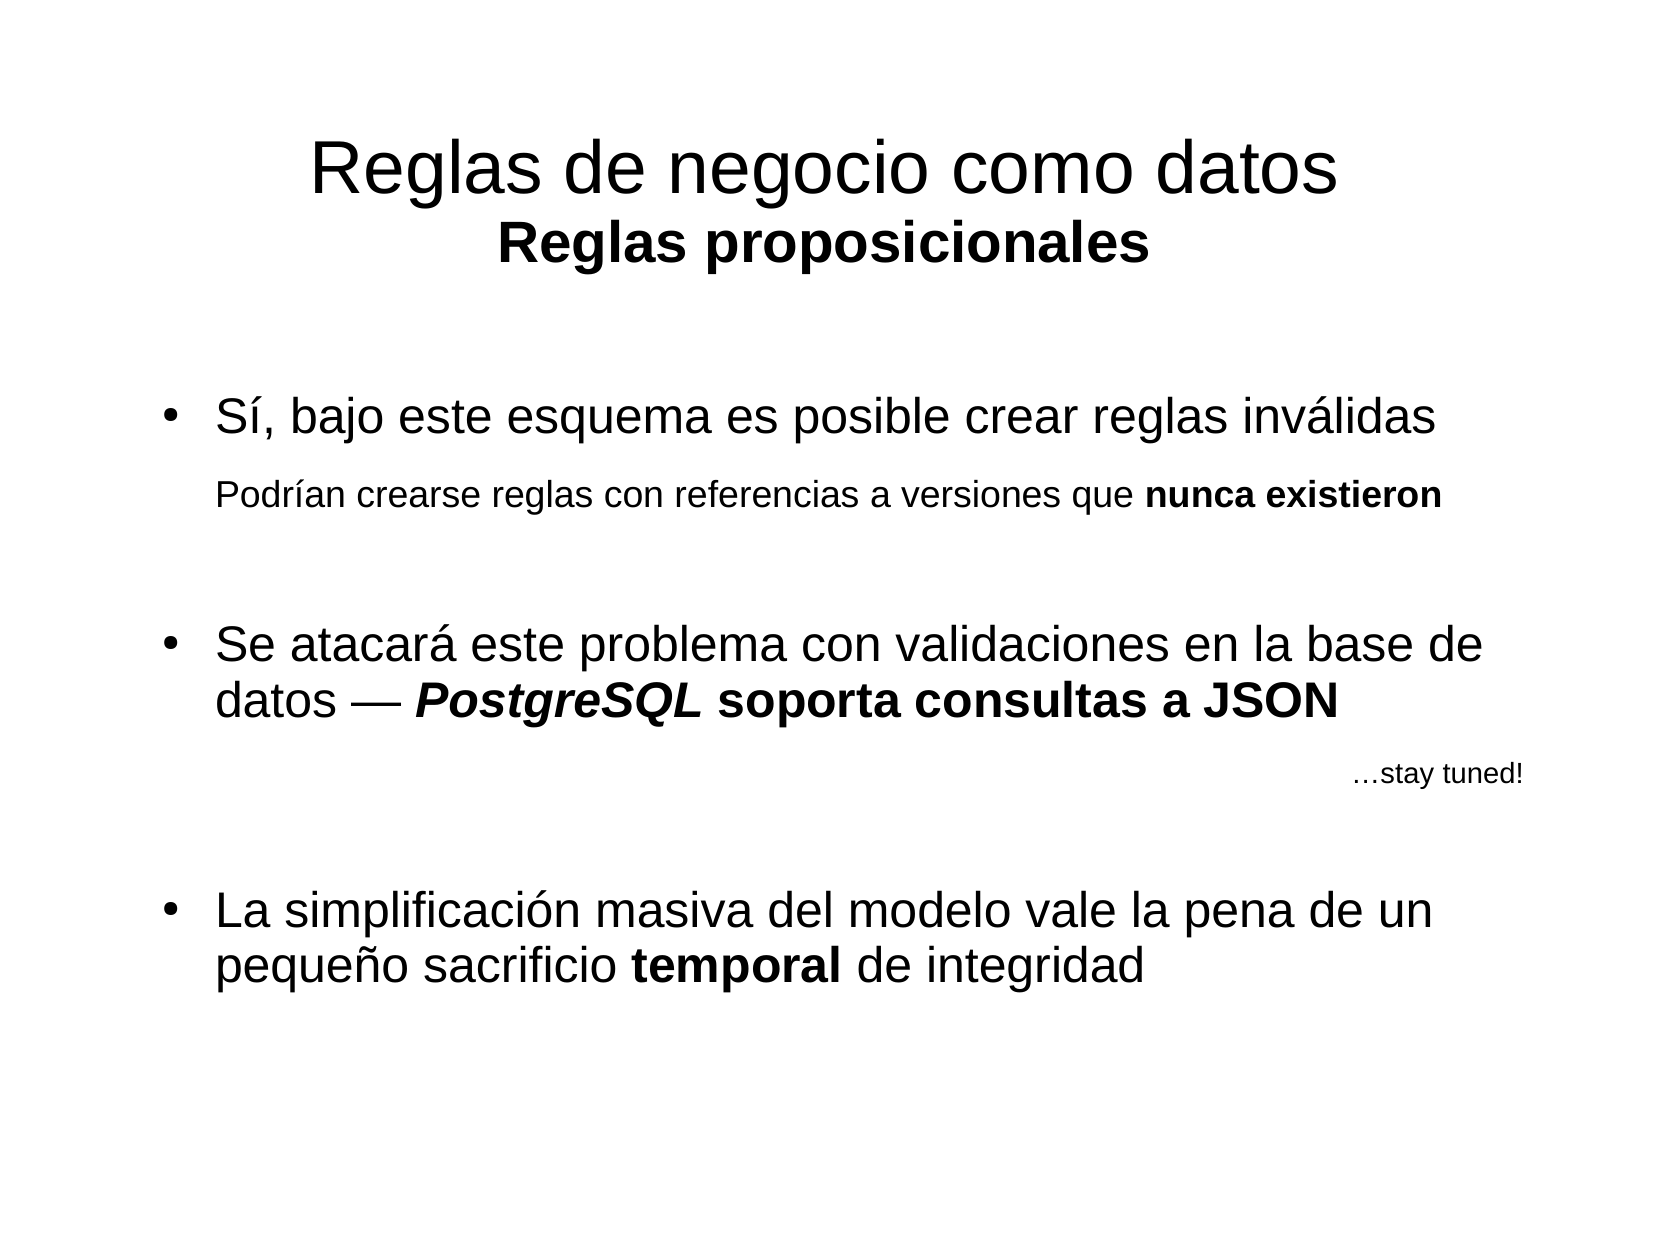

# Reglas de negocio como datos Reglas proposicionales
Sí, bajo este esquema es posible crear reglas inválidas
Podrían crearse reglas con referencias a versiones que nunca existieron
Se atacará este problema con validaciones en la base de datos — PostgreSQL soporta consultas a JSON
…stay tuned!
La simplificación masiva del modelo vale la pena de un pequeño sacrificio temporal de integridad